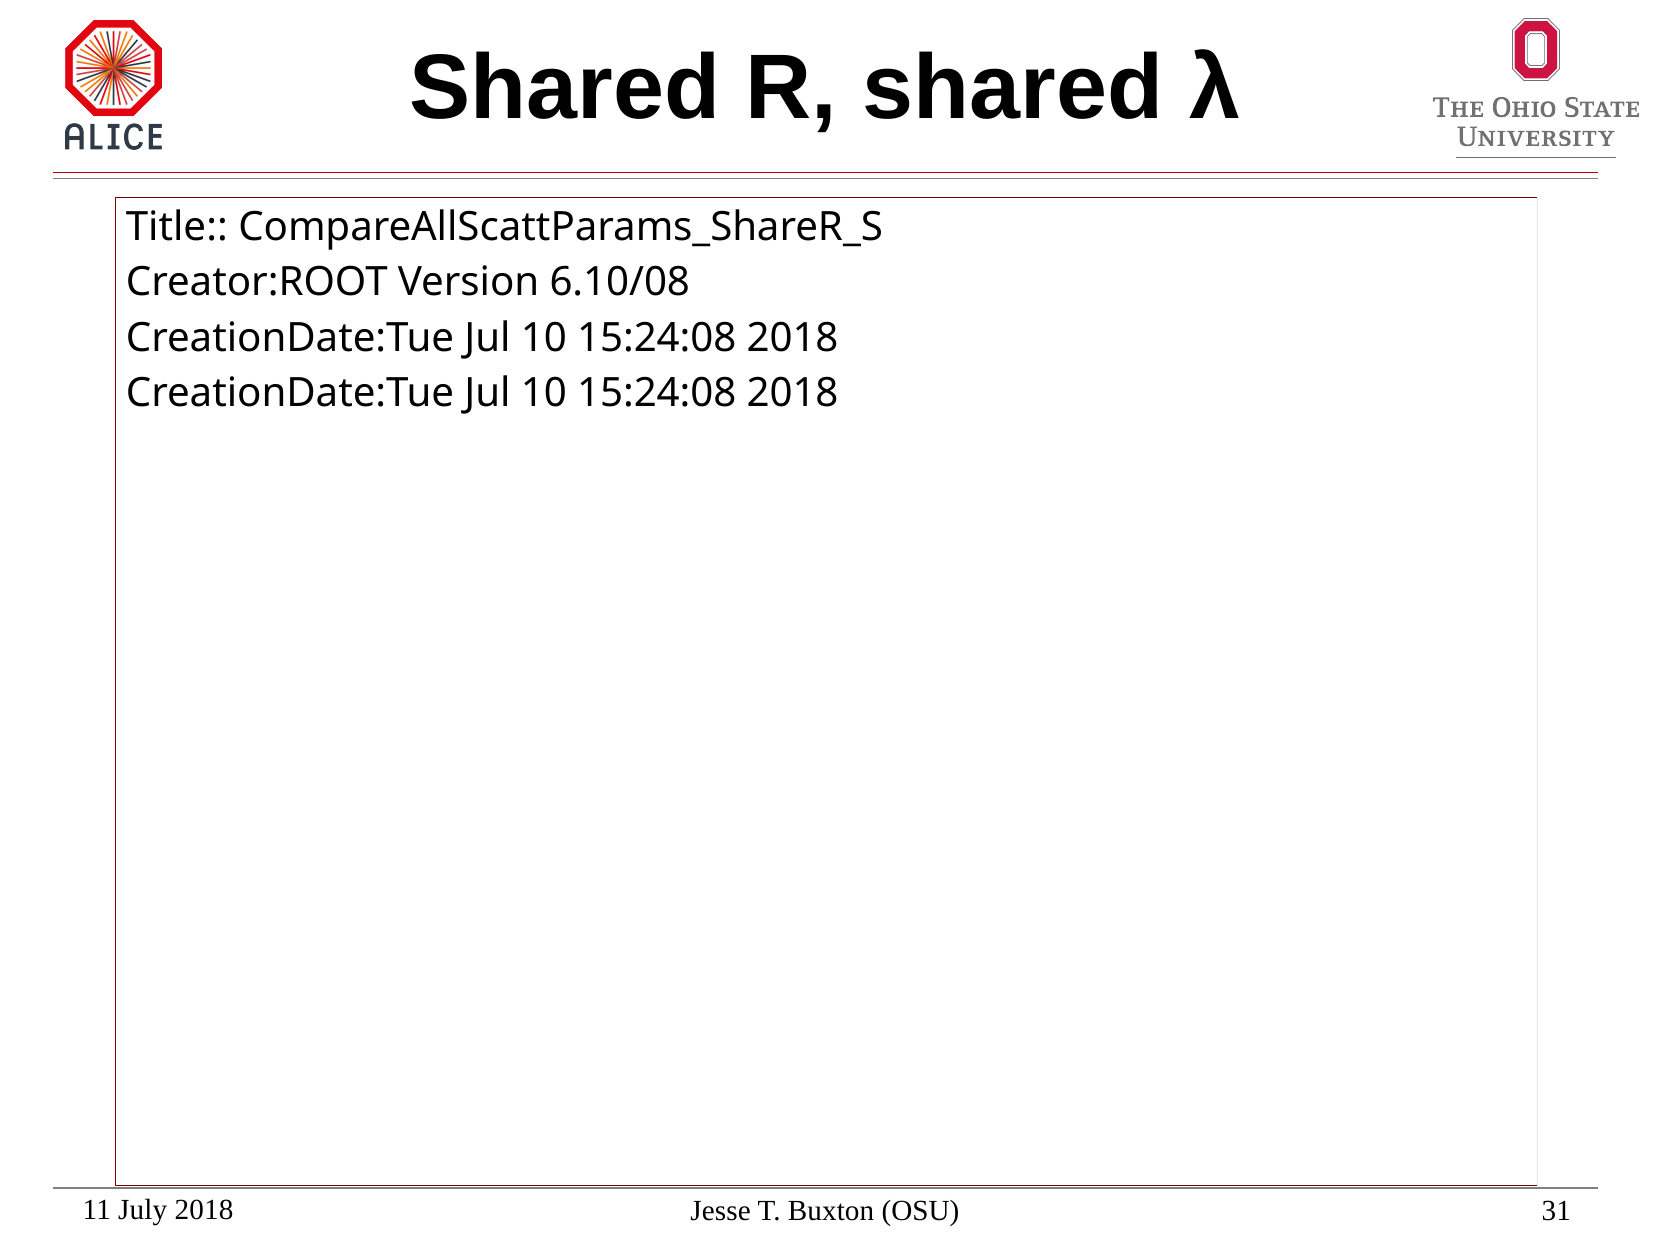

# Shared R, shared λ
11 July 2018
Jesse T. Buxton (OSU)
31